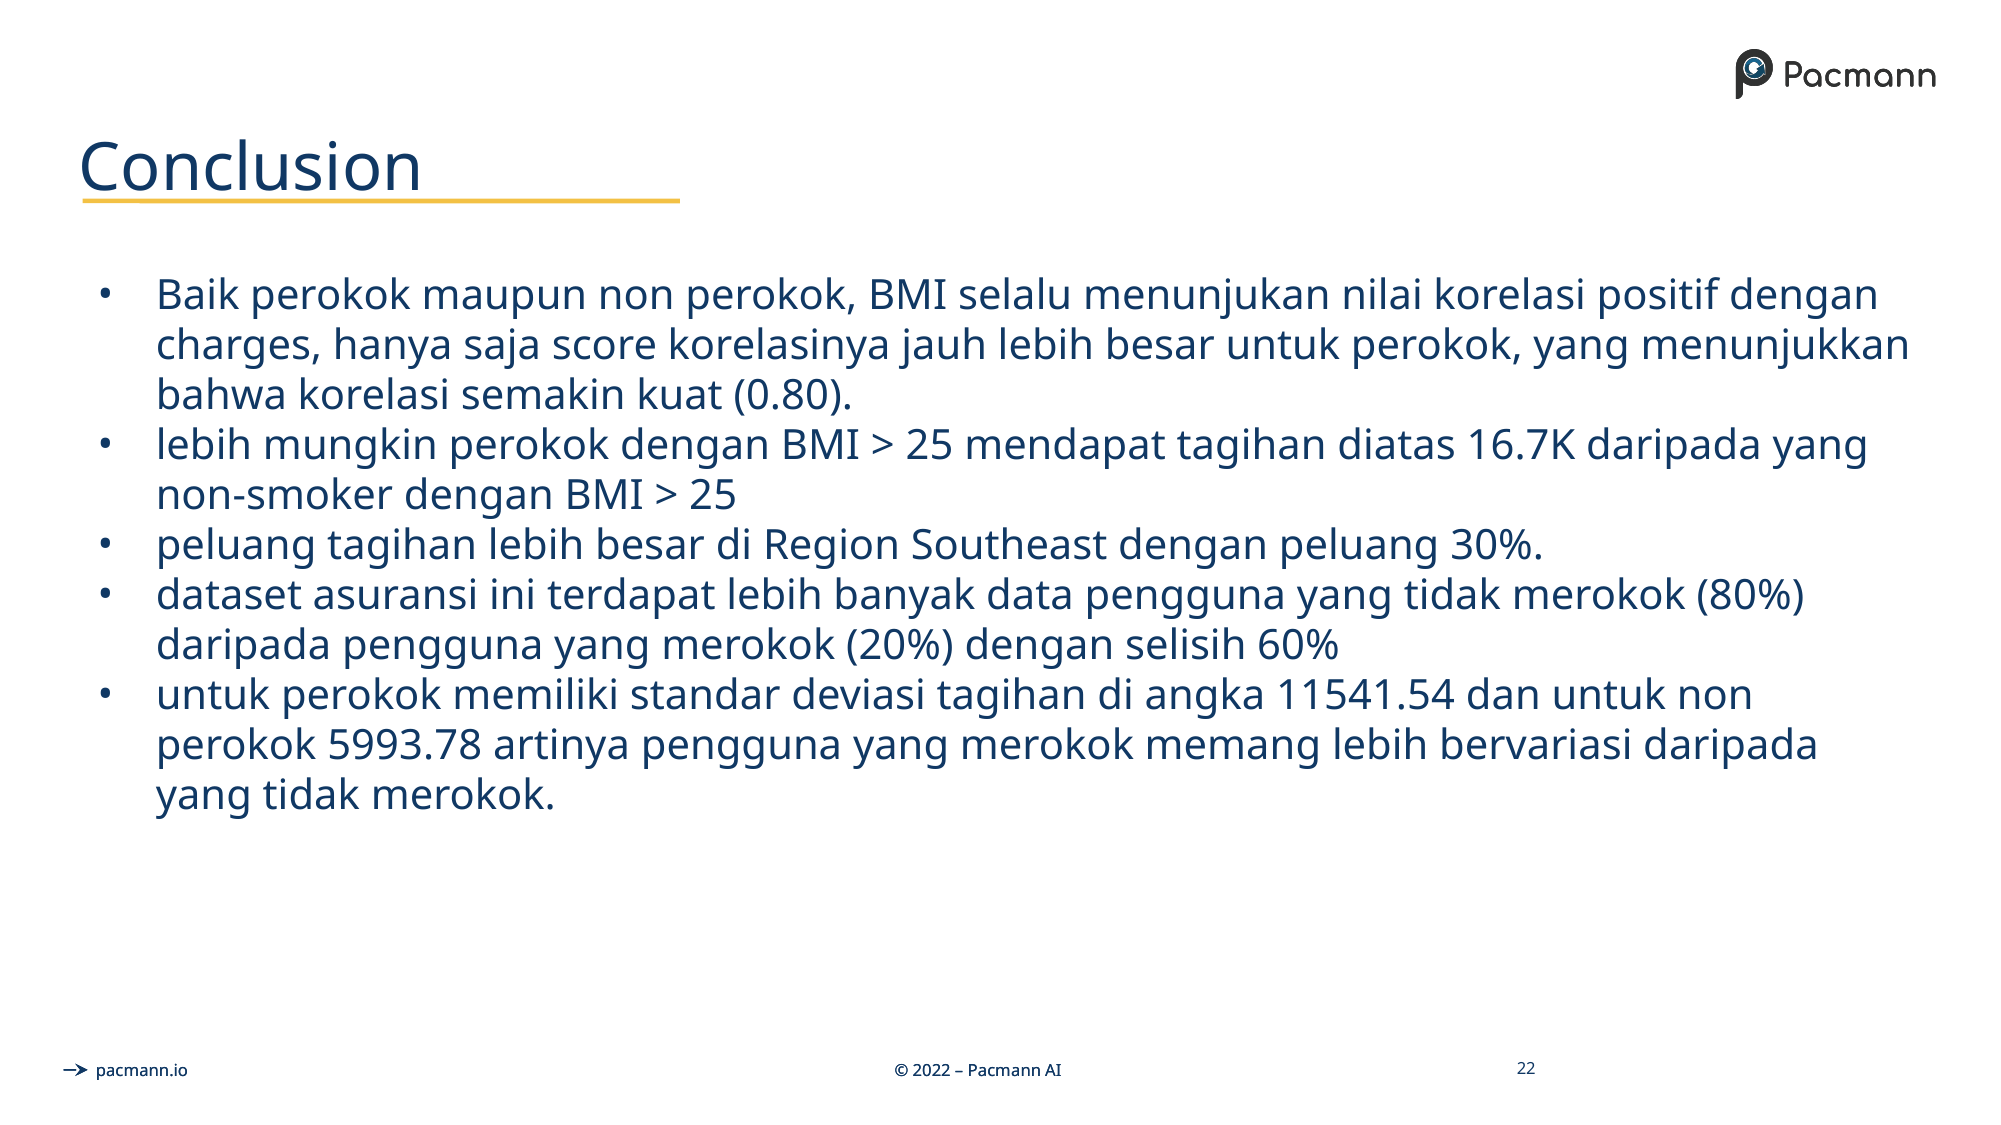

# Conclusion
Baik perokok maupun non perokok, BMI selalu menunjukan nilai korelasi positif dengan charges, hanya saja score korelasinya jauh lebih besar untuk perokok, yang menunjukkan bahwa korelasi semakin kuat (0.80).
lebih mungkin perokok dengan BMI > 25 mendapat tagihan diatas 16.7K daripada yang non-smoker dengan BMI > 25
peluang tagihan lebih besar di Region Southeast dengan peluang 30%.
dataset asuransi ini terdapat lebih banyak data pengguna yang tidak merokok (80%) daripada pengguna yang merokok (20%) dengan selisih 60%
untuk perokok memiliki standar deviasi tagihan di angka 11541.54 dan untuk non perokok 5993.78 artinya pengguna yang merokok memang lebih bervariasi daripada yang tidak merokok.